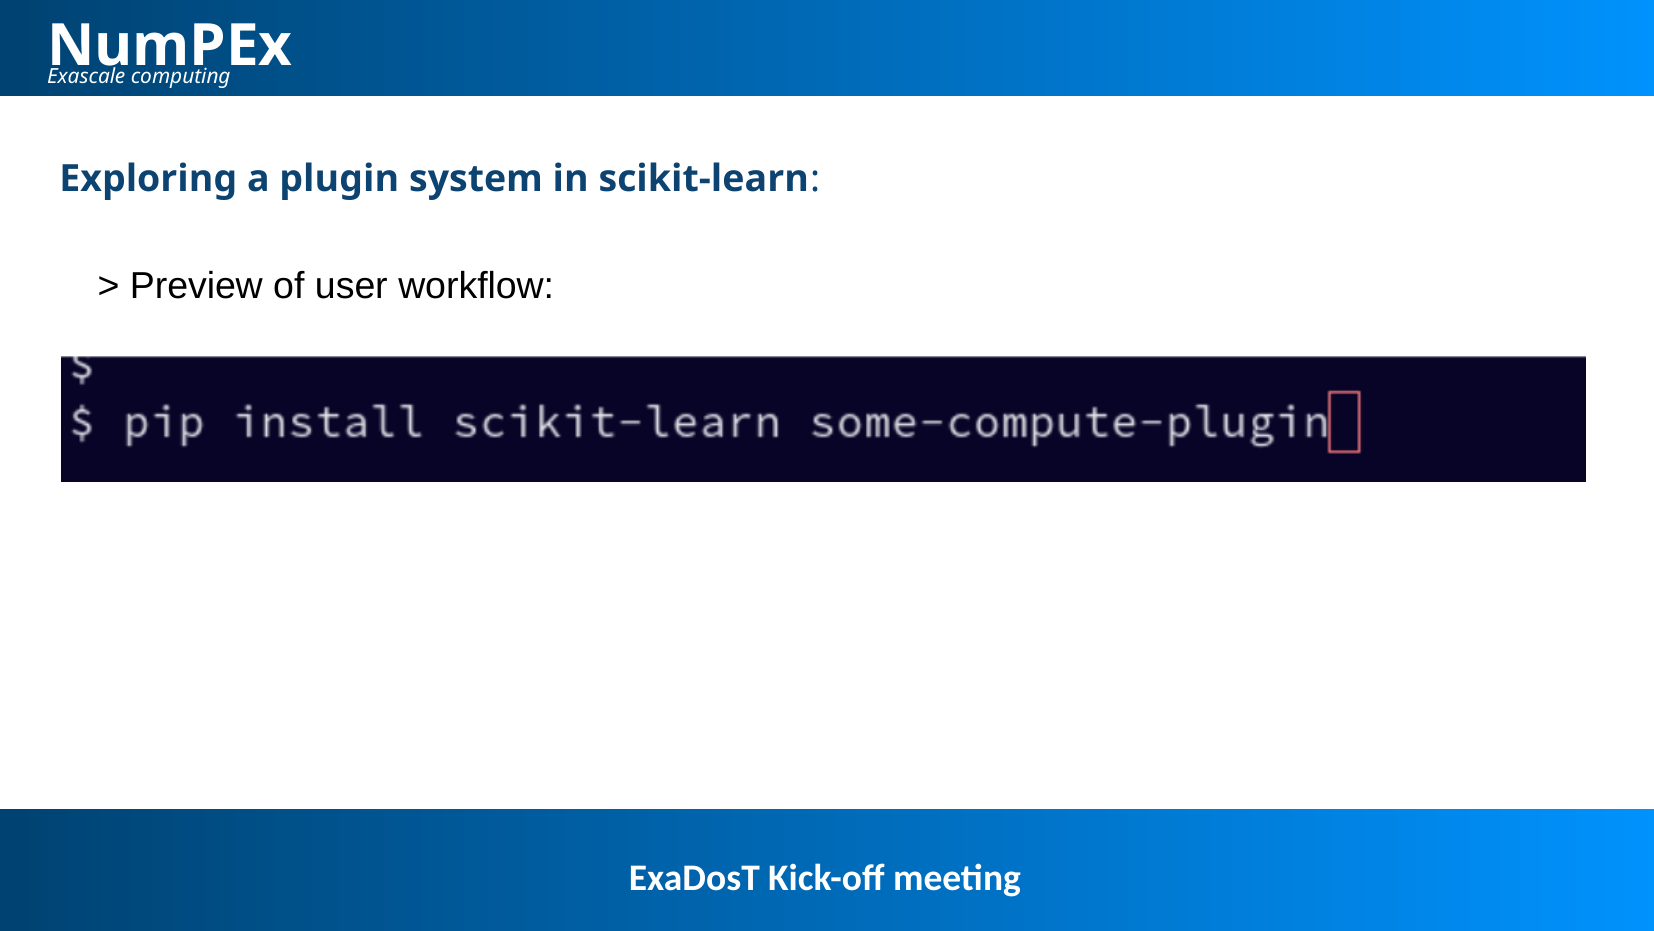

NumPExx
Exascale computing
Exploring a plugin system in scikit-learn:
> Preview of user workflow:
ExaDosT Kick-off meeting